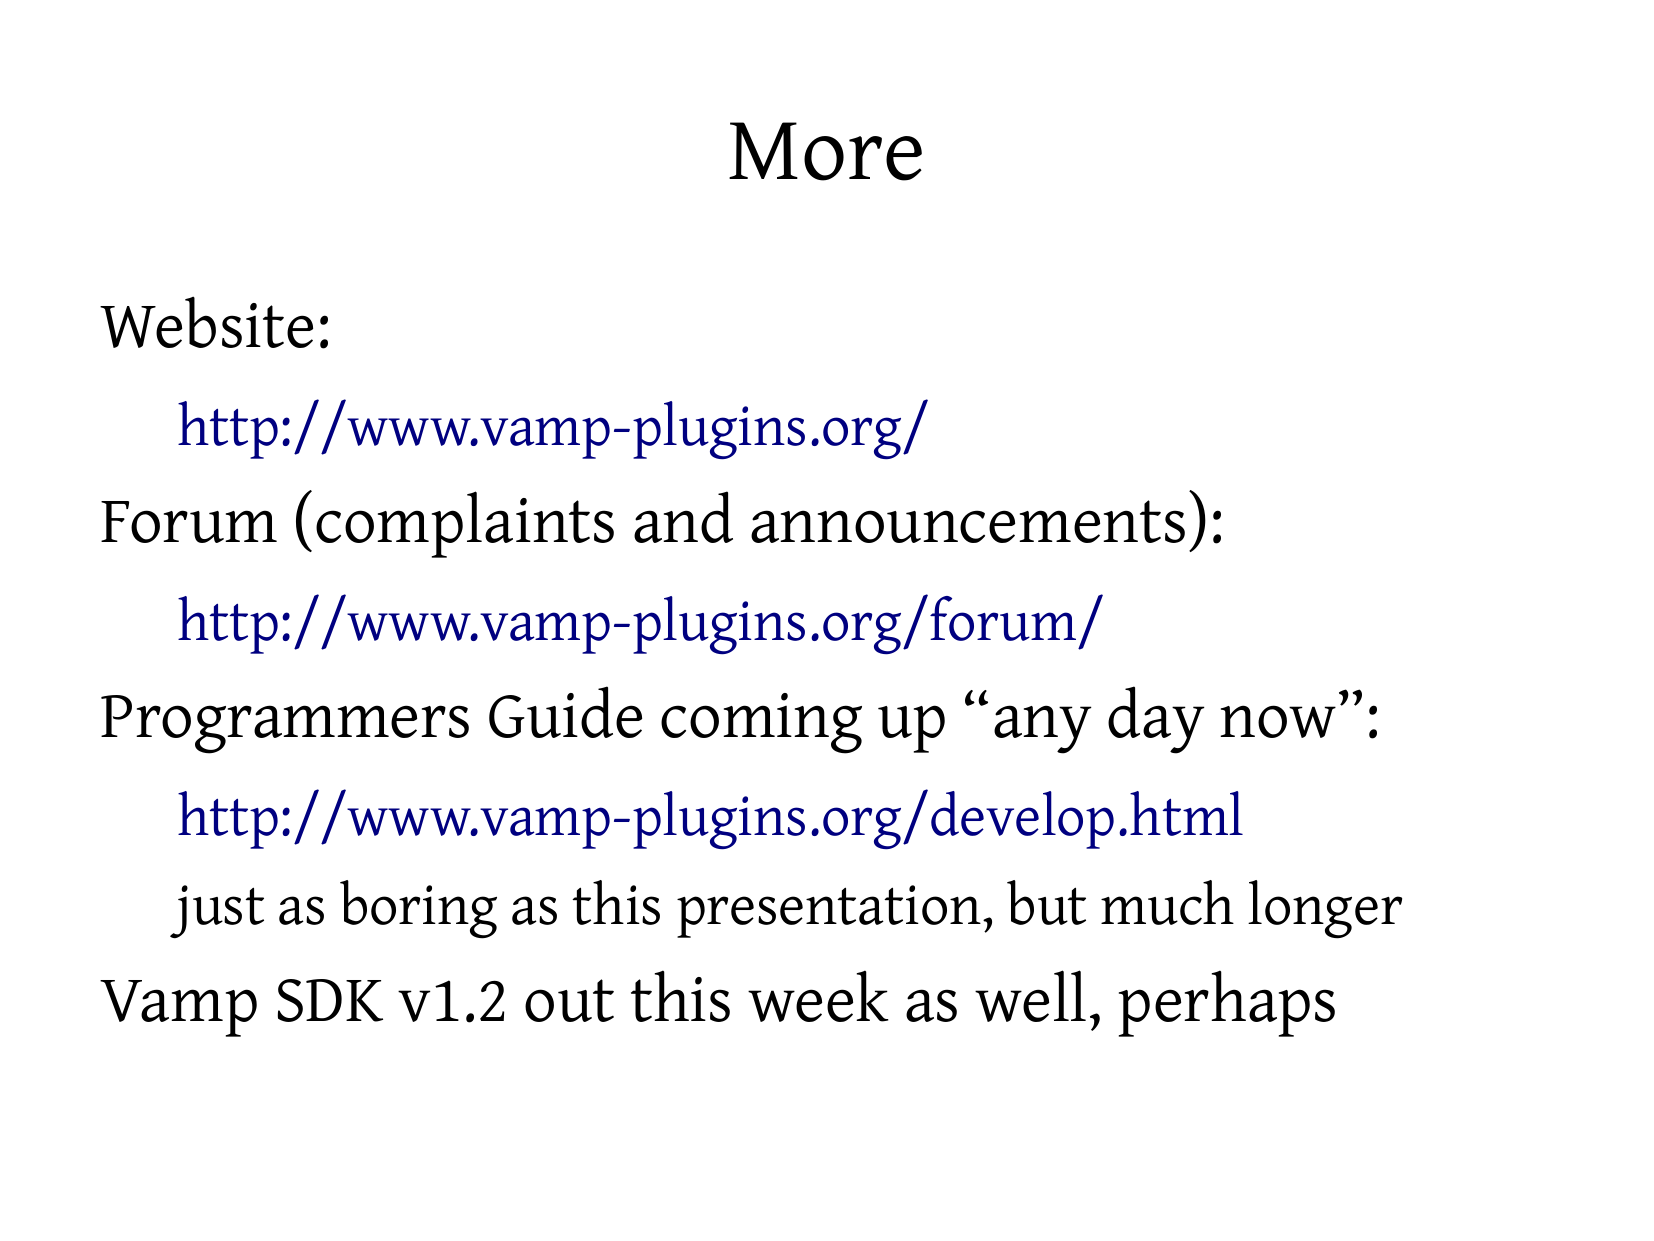

# More
Website:
http://www.vamp-plugins.org/
Forum (complaints and announcements):
http://www.vamp-plugins.org/forum/
Programmers Guide coming up “any day now”:
http://www.vamp-plugins.org/develop.html
just as boring as this presentation, but much longer
Vamp SDK v1.2 out this week as well, perhaps